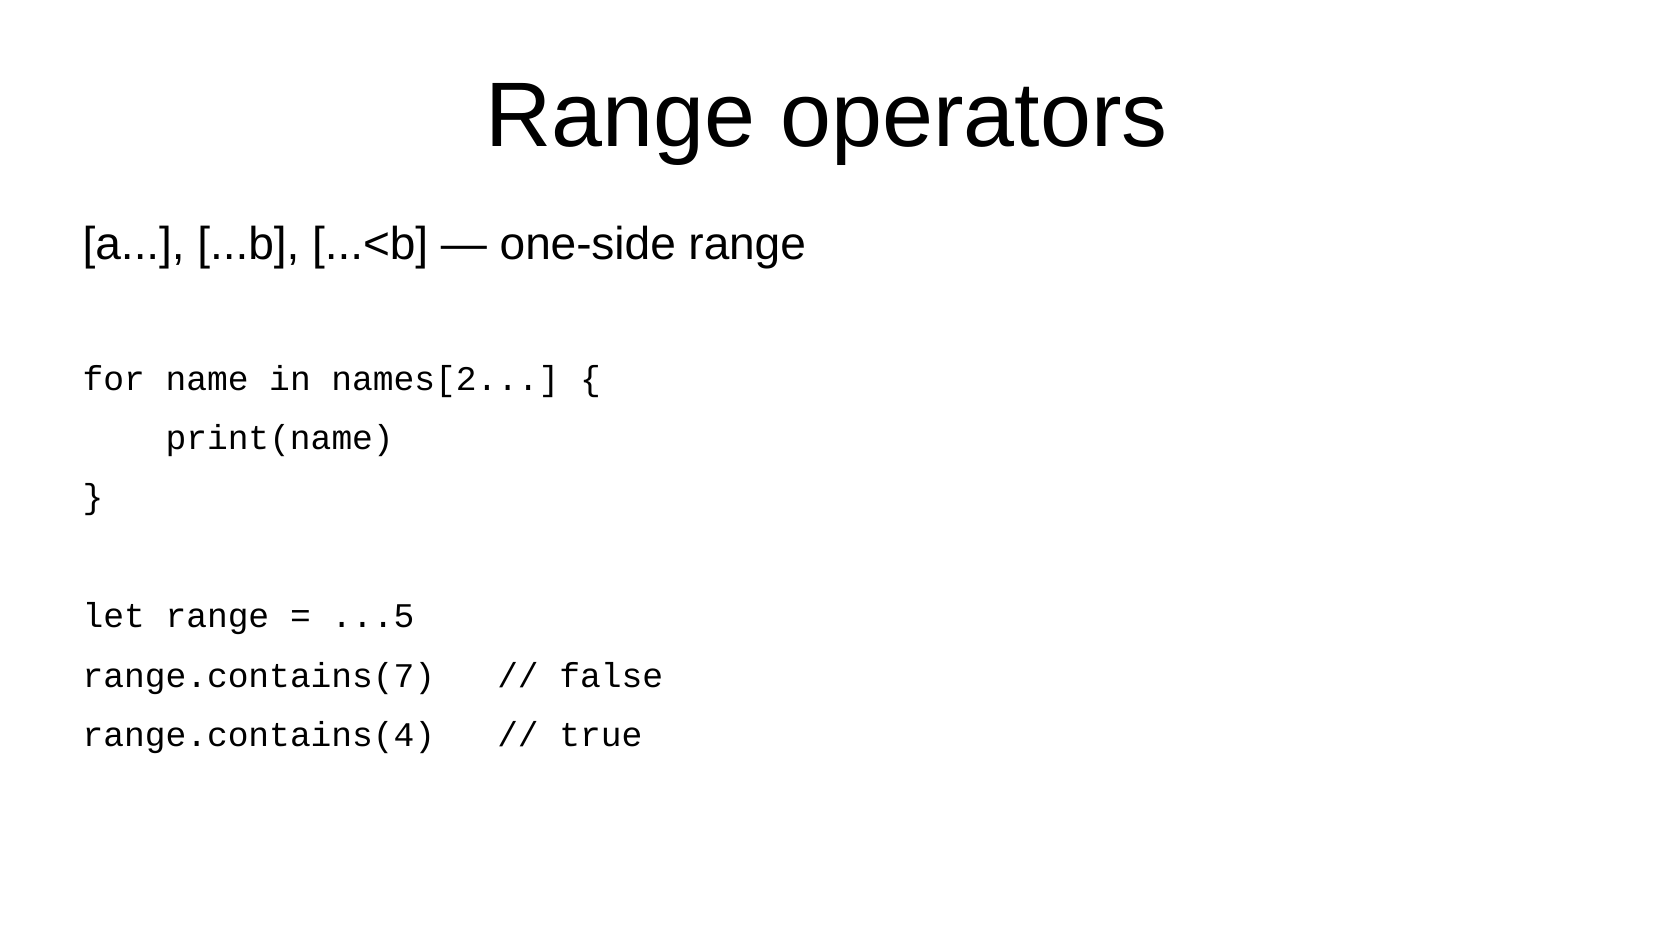

# Range operators
[a...], [...b], [...<b] — one-side range
for name in names[2...] {
 print(name)
}
let range = ...5
range.contains(7) // false
range.contains(4) // true